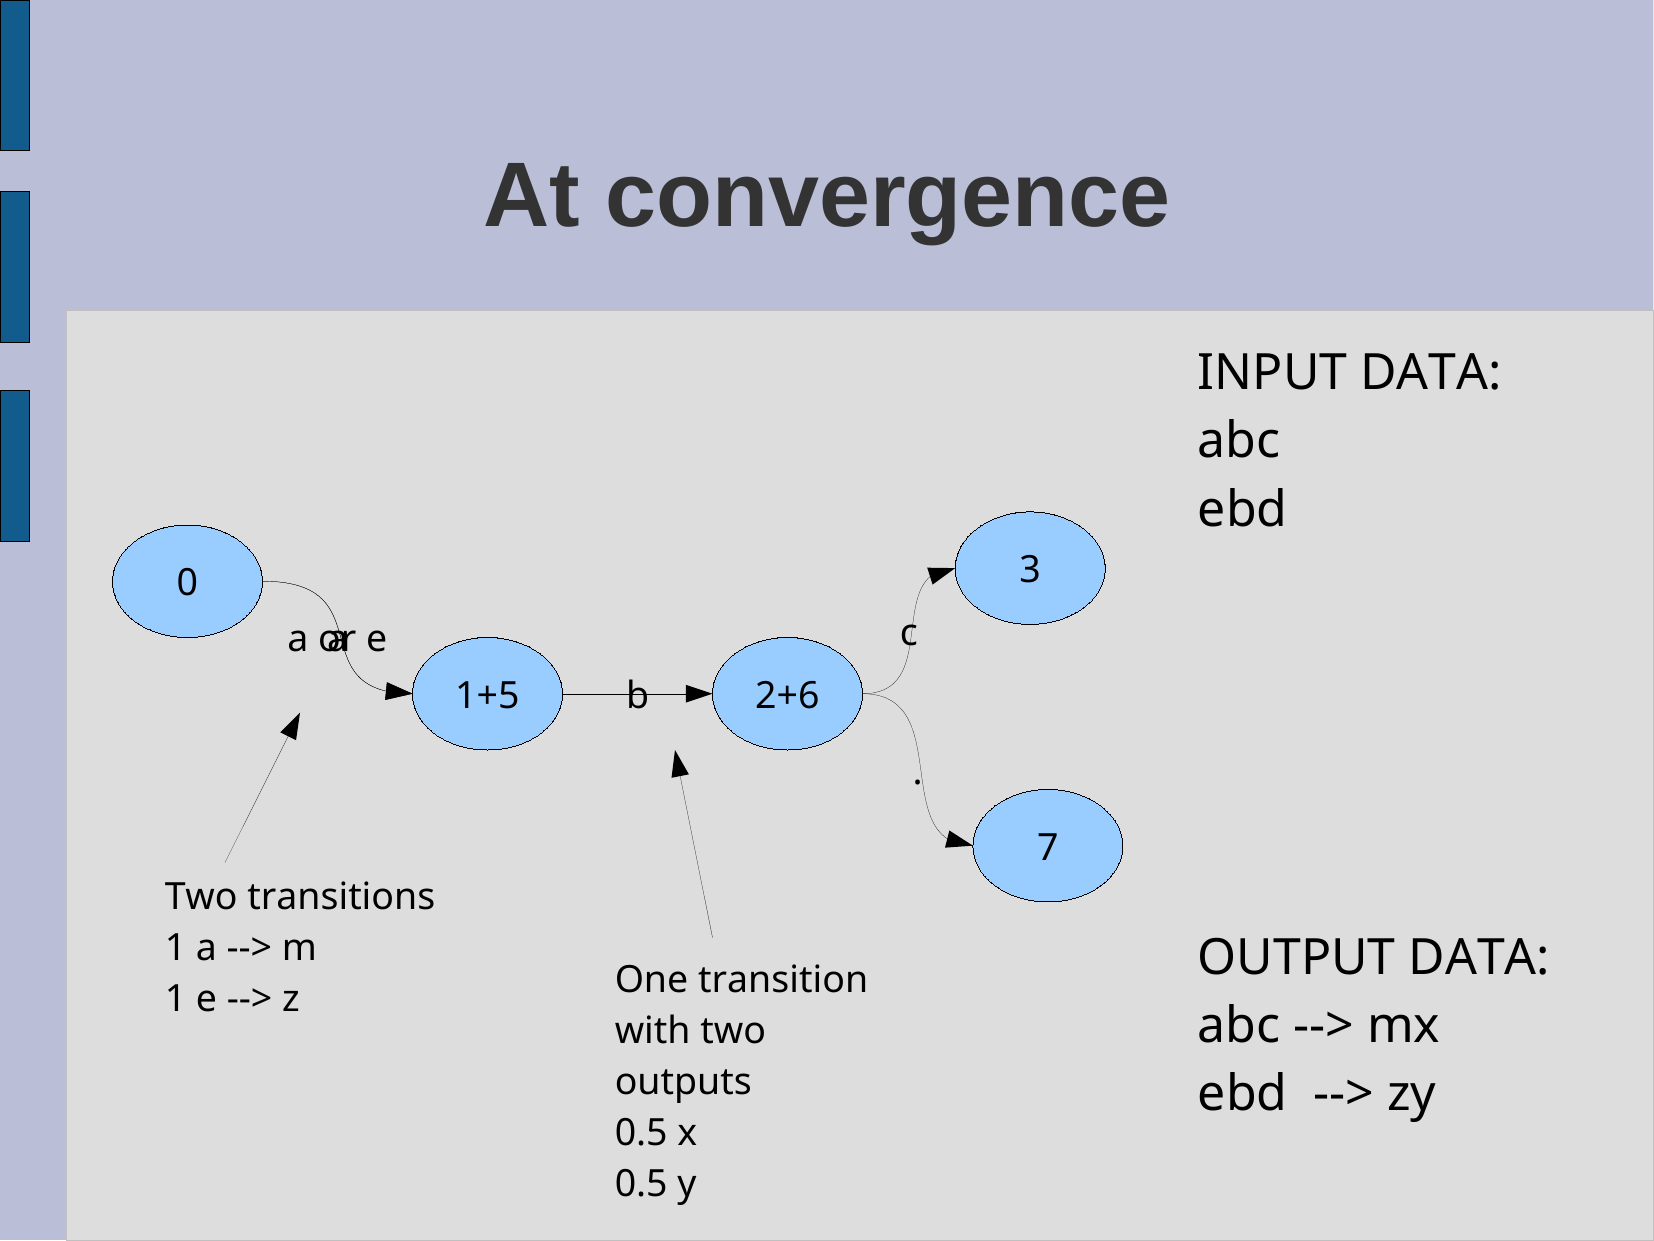

# At convergence
INPUT DATA:
abc
ebd
3
0
1+5
2+6
7
Two transitions
1 a --> m
1 e --> z
OUTPUT DATA:
abc --> mx
ebd --> zy
One transition with two outputs
0.5 x
0.5 y